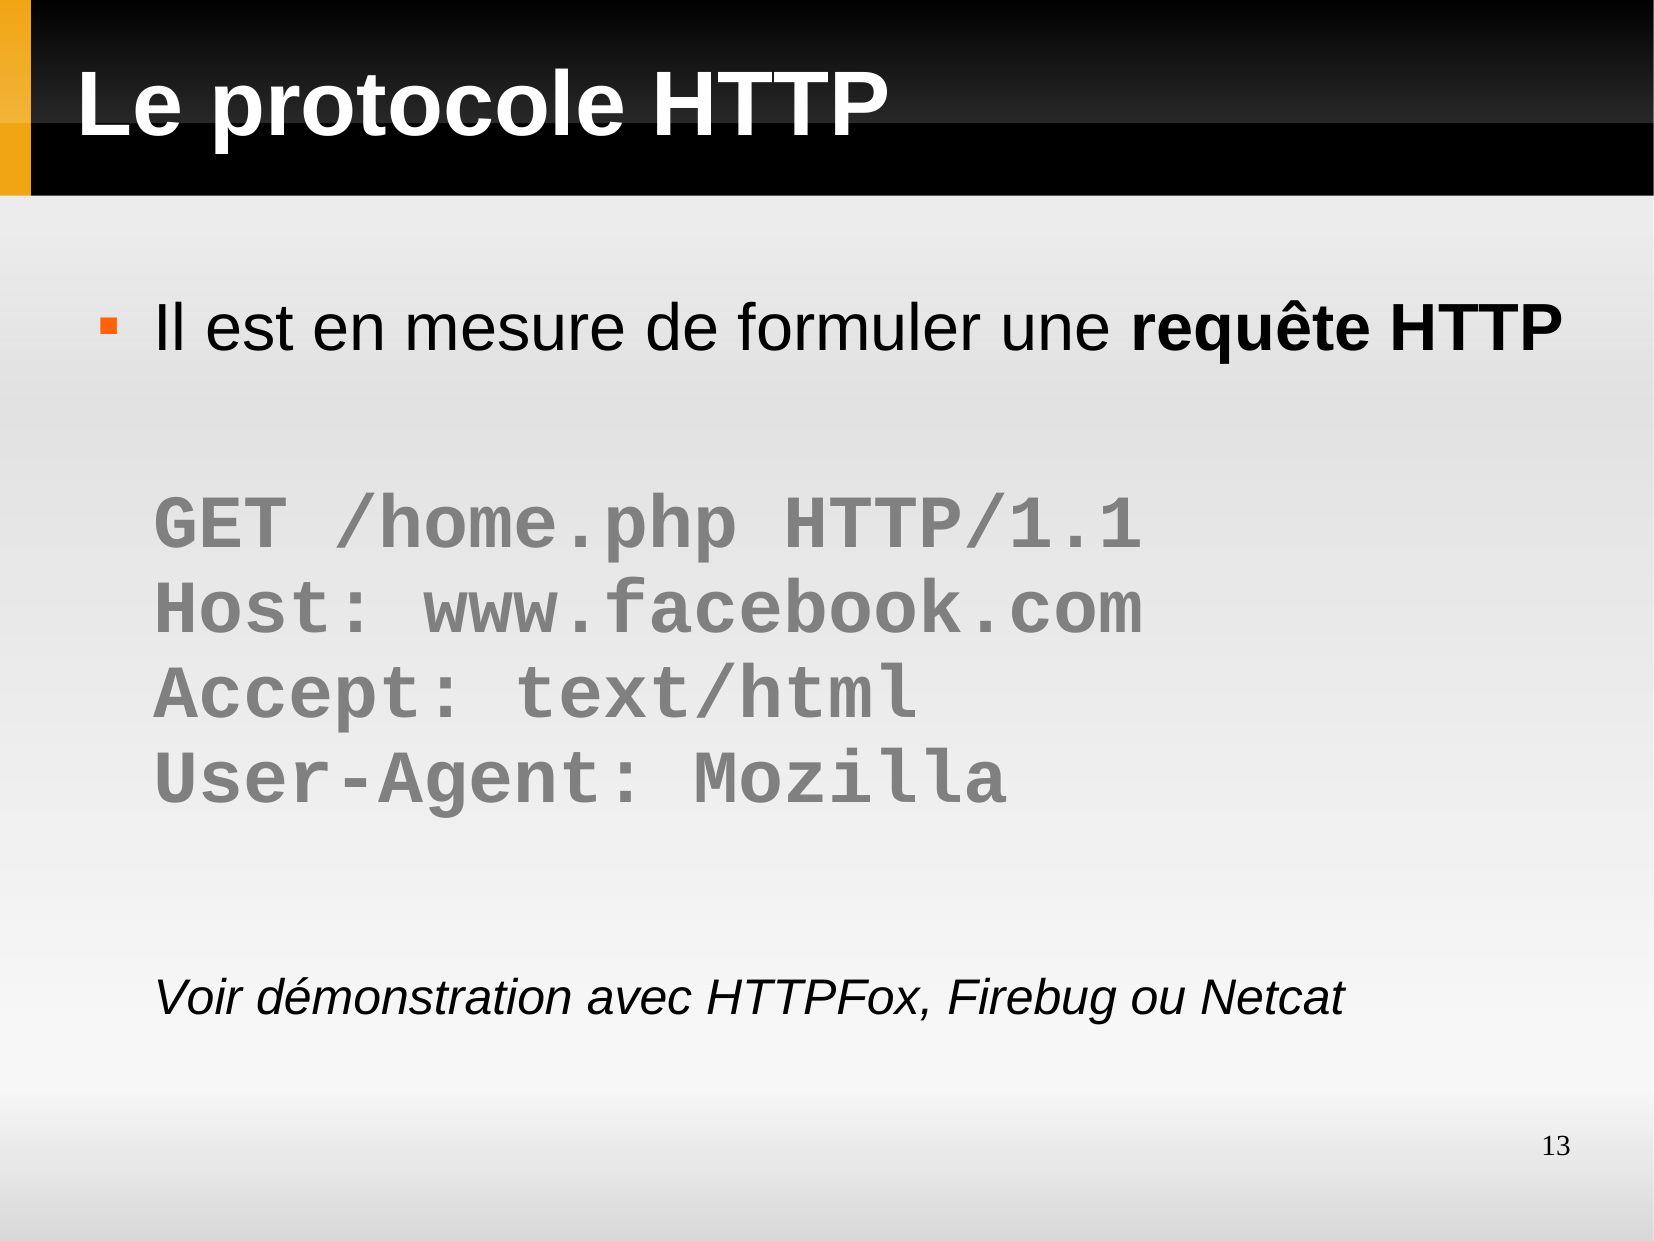

# Le protocole HTTP
Il est en mesure de formuler une requête HTTP
GET /home.php HTTP/1.1
Host: www.facebook.com
Accept: text/html
User-Agent: Mozilla
Voir démonstration avec HTTPFox, Firebug ou Netcat
13